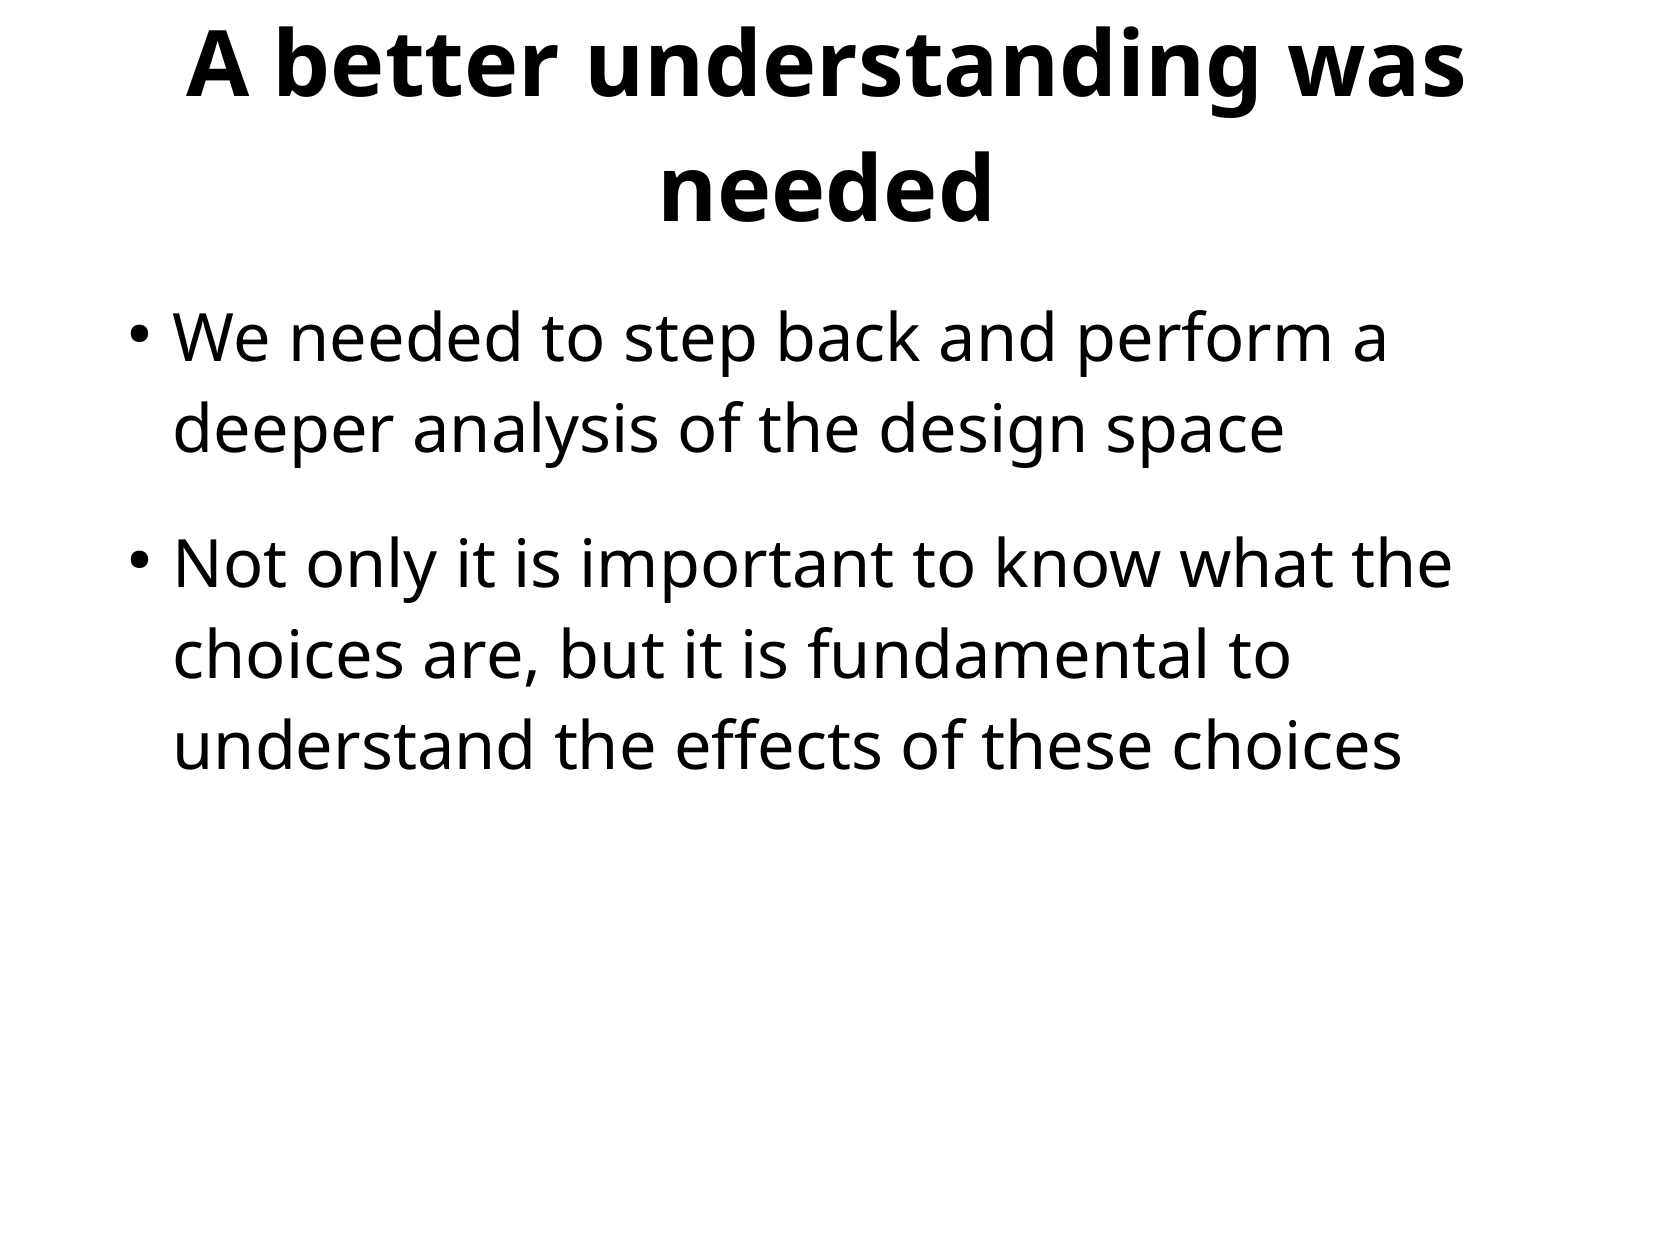

# A better understanding was needed
We needed to step back and perform a deeper analysis of the design space
Not only it is important to know what the choices are, but it is fundamental to understand the effects of these choices